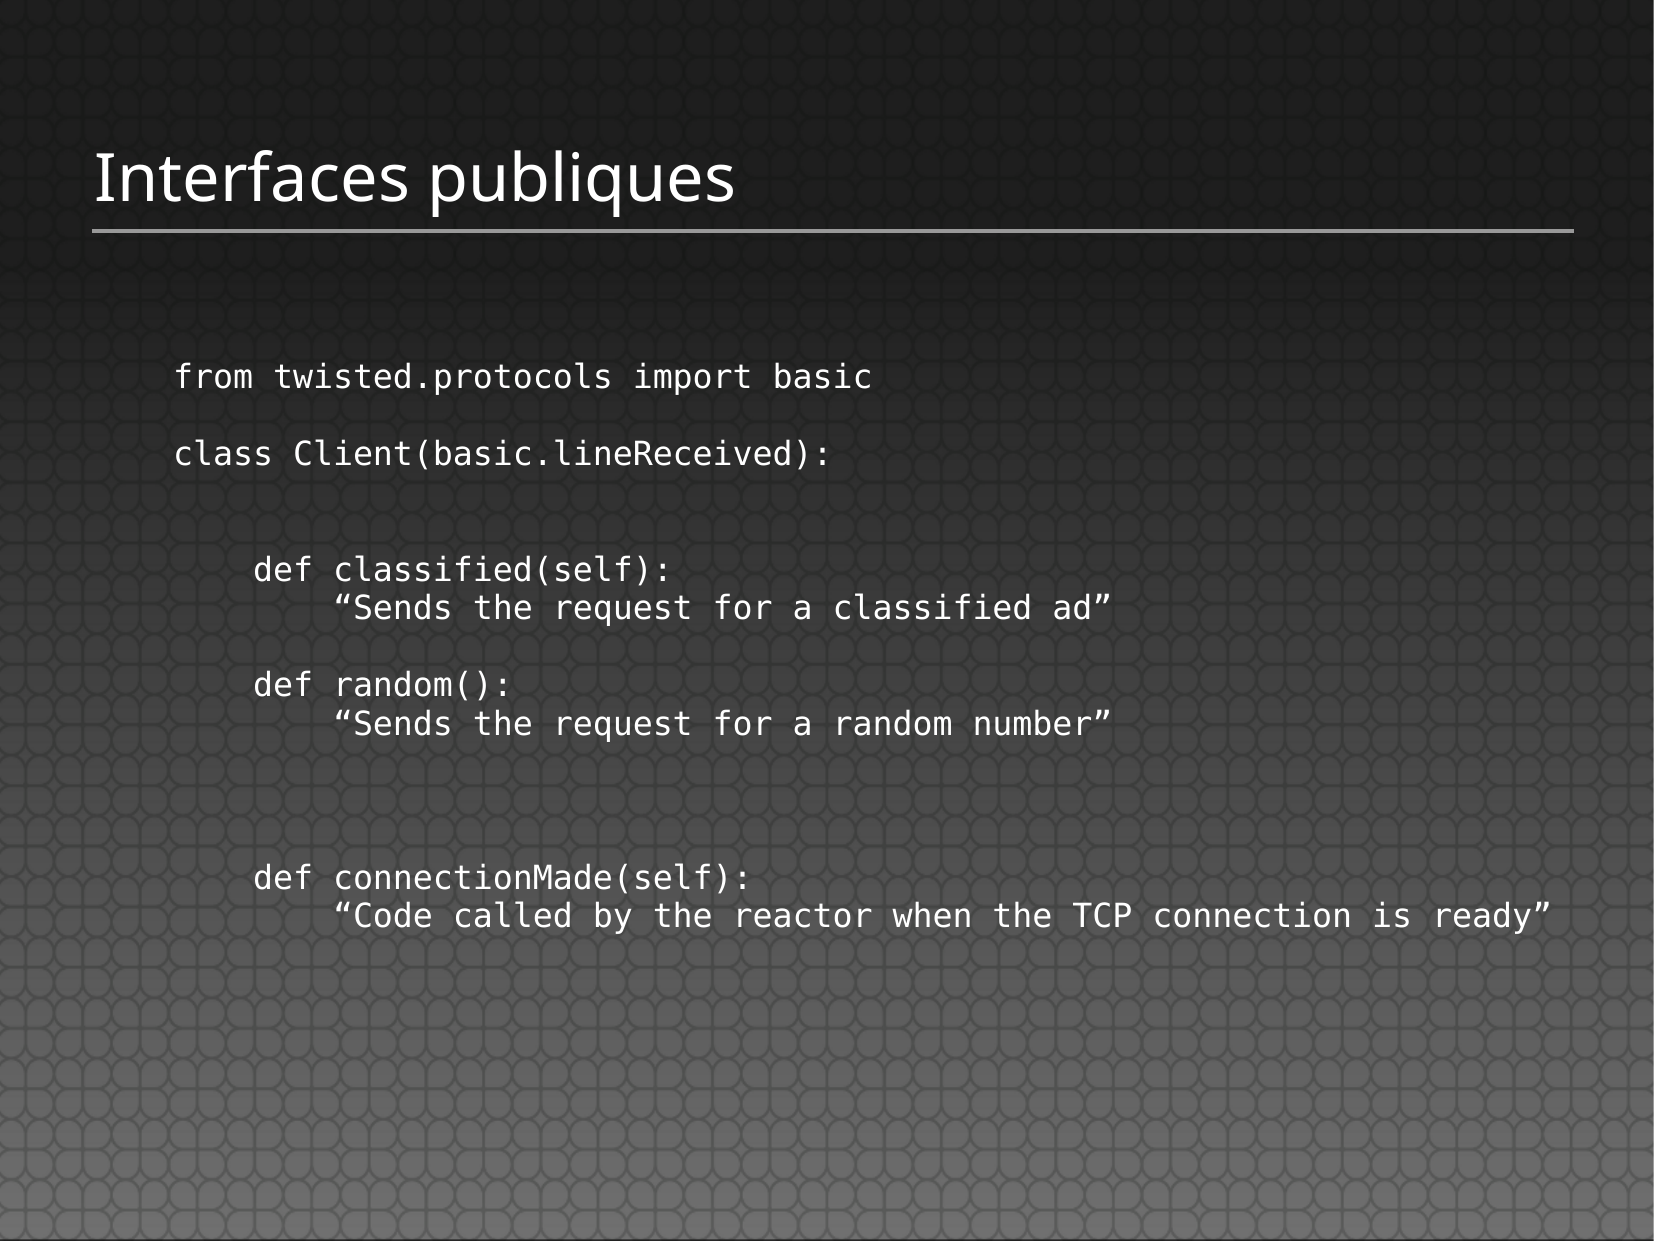

# Interfaces publiques
from twisted.protocols import basic
class Client(basic.lineReceived):
 def classified(self):
 “Sends the request for a classified ad”
 def random():
 “Sends the request for a random number”
 def connectionMade(self):
 “Code called by the reactor when the TCP connection is ready”